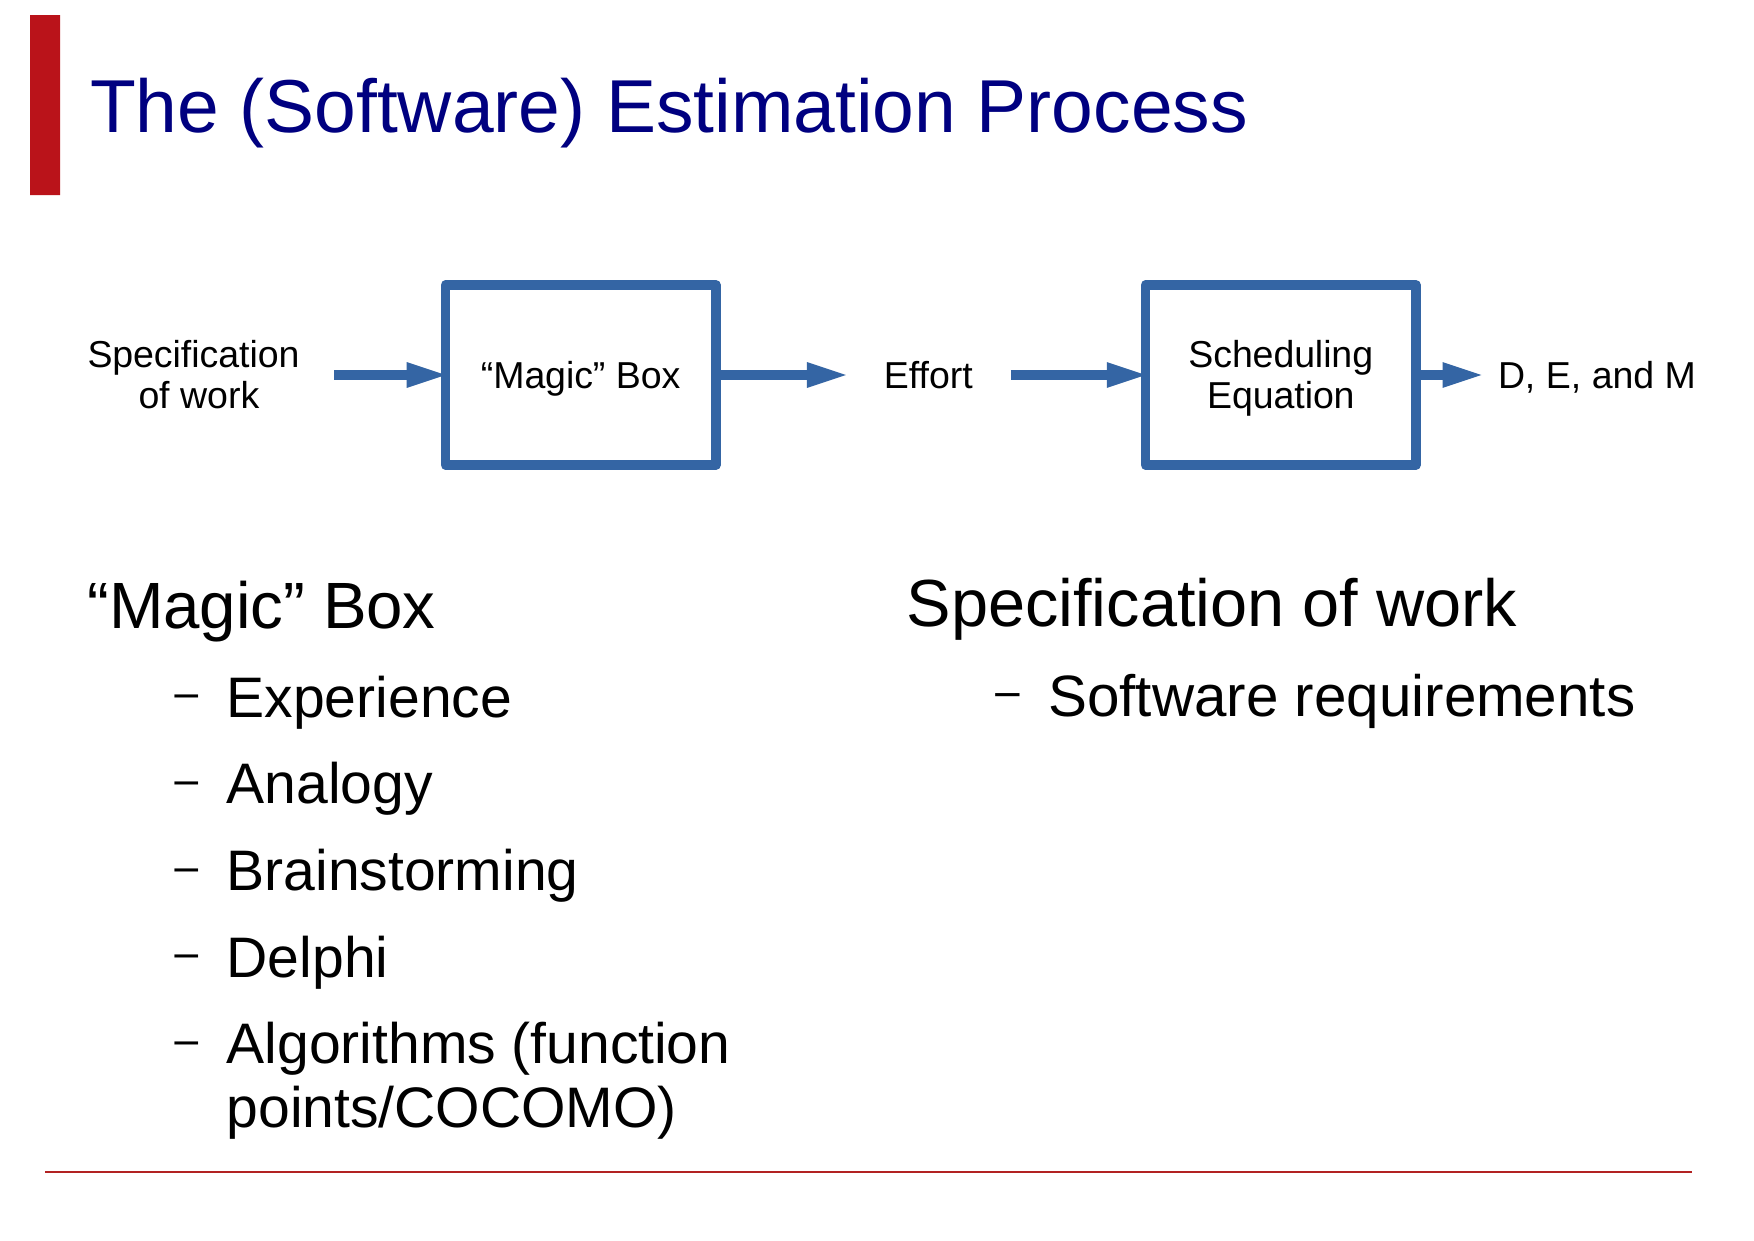

# The (Software) Estimation Process
Specification
of work
“Magic” Box
Effort
Scheduling
Equation
D, E, and M
Specification of work
Software requirements
“Magic” Box
Experience
Analogy
Brainstorming
Delphi
Algorithms (function points/COCOMO)